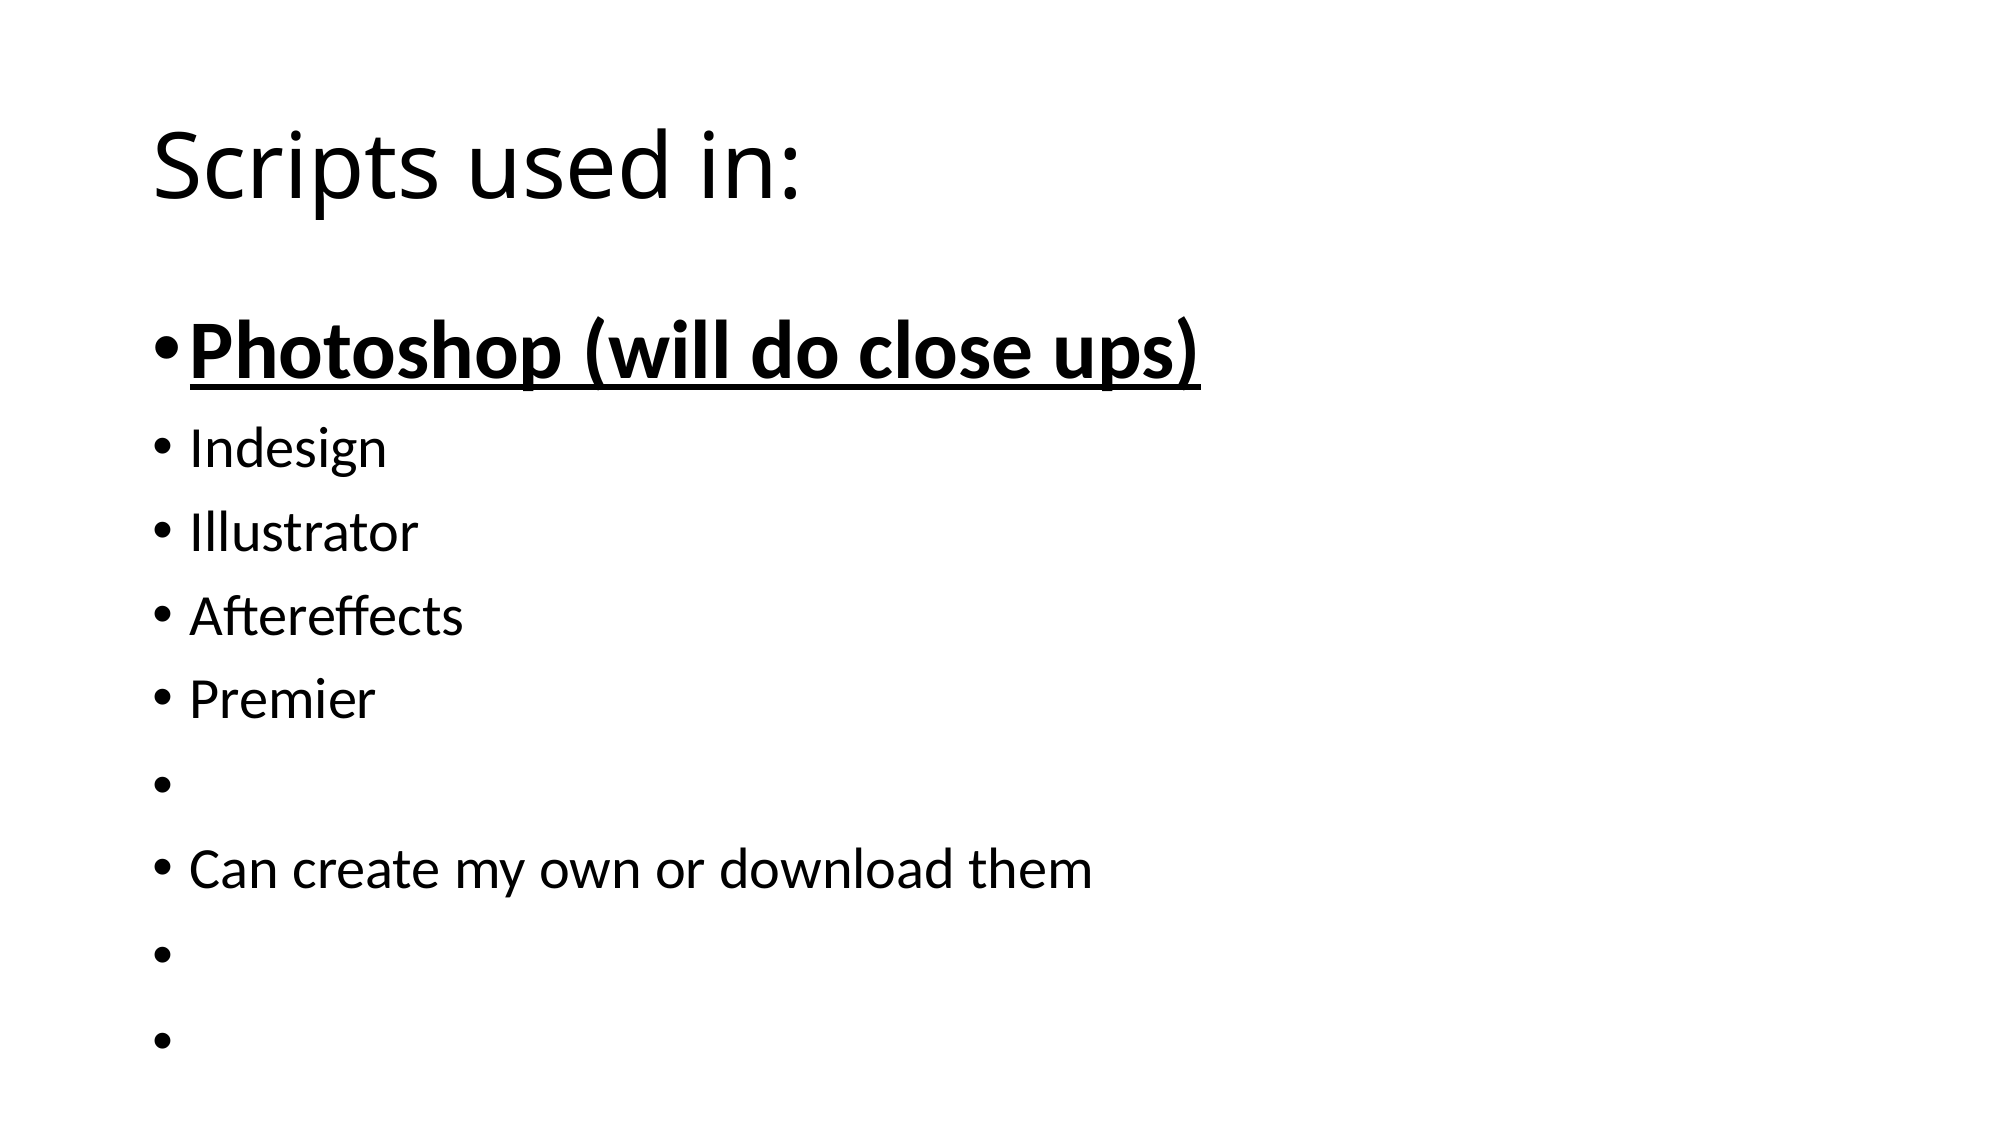

# Scripts used in:
Photoshop (will do close ups)
Indesign
Illustrator
Aftereffects
Premier
Can create my own or download them